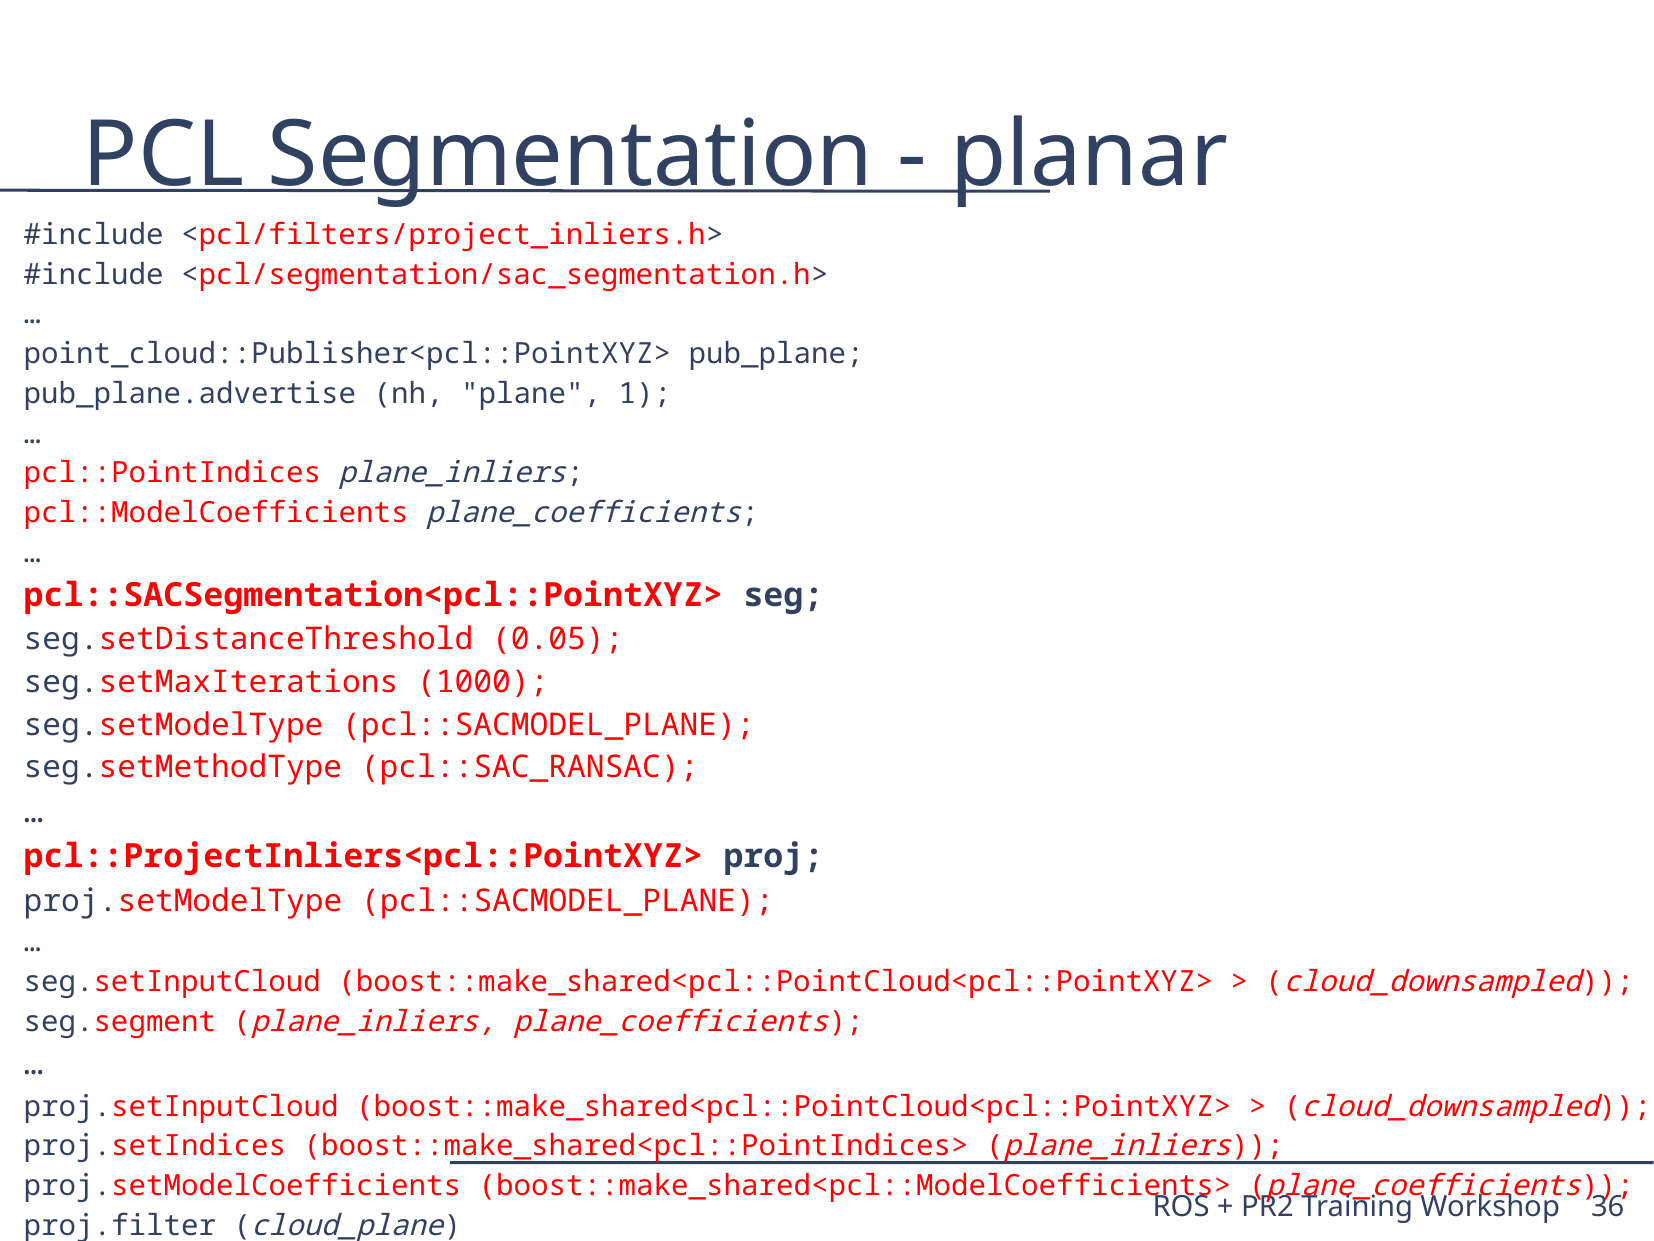

# PCL Segmentation - planar
#include <pcl/filters/project_inliers.h>
#include <pcl/segmentation/sac_segmentation.h>
…
point_cloud::Publisher<pcl::PointXYZ> pub_plane;
pub_plane.advertise (nh, "plane", 1);
…
pcl::PointIndices plane_inliers;
pcl::ModelCoefficients plane_coefficients;
…
pcl::SACSegmentation<pcl::PointXYZ> seg;
seg.setDistanceThreshold (0.05);
seg.setMaxIterations (1000);
seg.setModelType (pcl::SACMODEL_PLANE);
seg.setMethodType (pcl::SAC_RANSAC);
…
pcl::ProjectInliers<pcl::PointXYZ> proj;
proj.setModelType (pcl::SACMODEL_PLANE);
…
seg.setInputCloud (boost::make_shared<pcl::PointCloud<pcl::PointXYZ> > (cloud_downsampled));
seg.segment (plane_inliers, plane_coefficients);
…
proj.setInputCloud (boost::make_shared<pcl::PointCloud<pcl::PointXYZ> > (cloud_downsampled));
proj.setIndices (boost::make_shared<pcl::PointIndices> (plane_inliers));
proj.setModelCoefficients (boost::make_shared<pcl::ModelCoefficients> (plane_coefficients));
proj.filter (cloud_plane)
…
pub_plane.publish (cloud_plane);